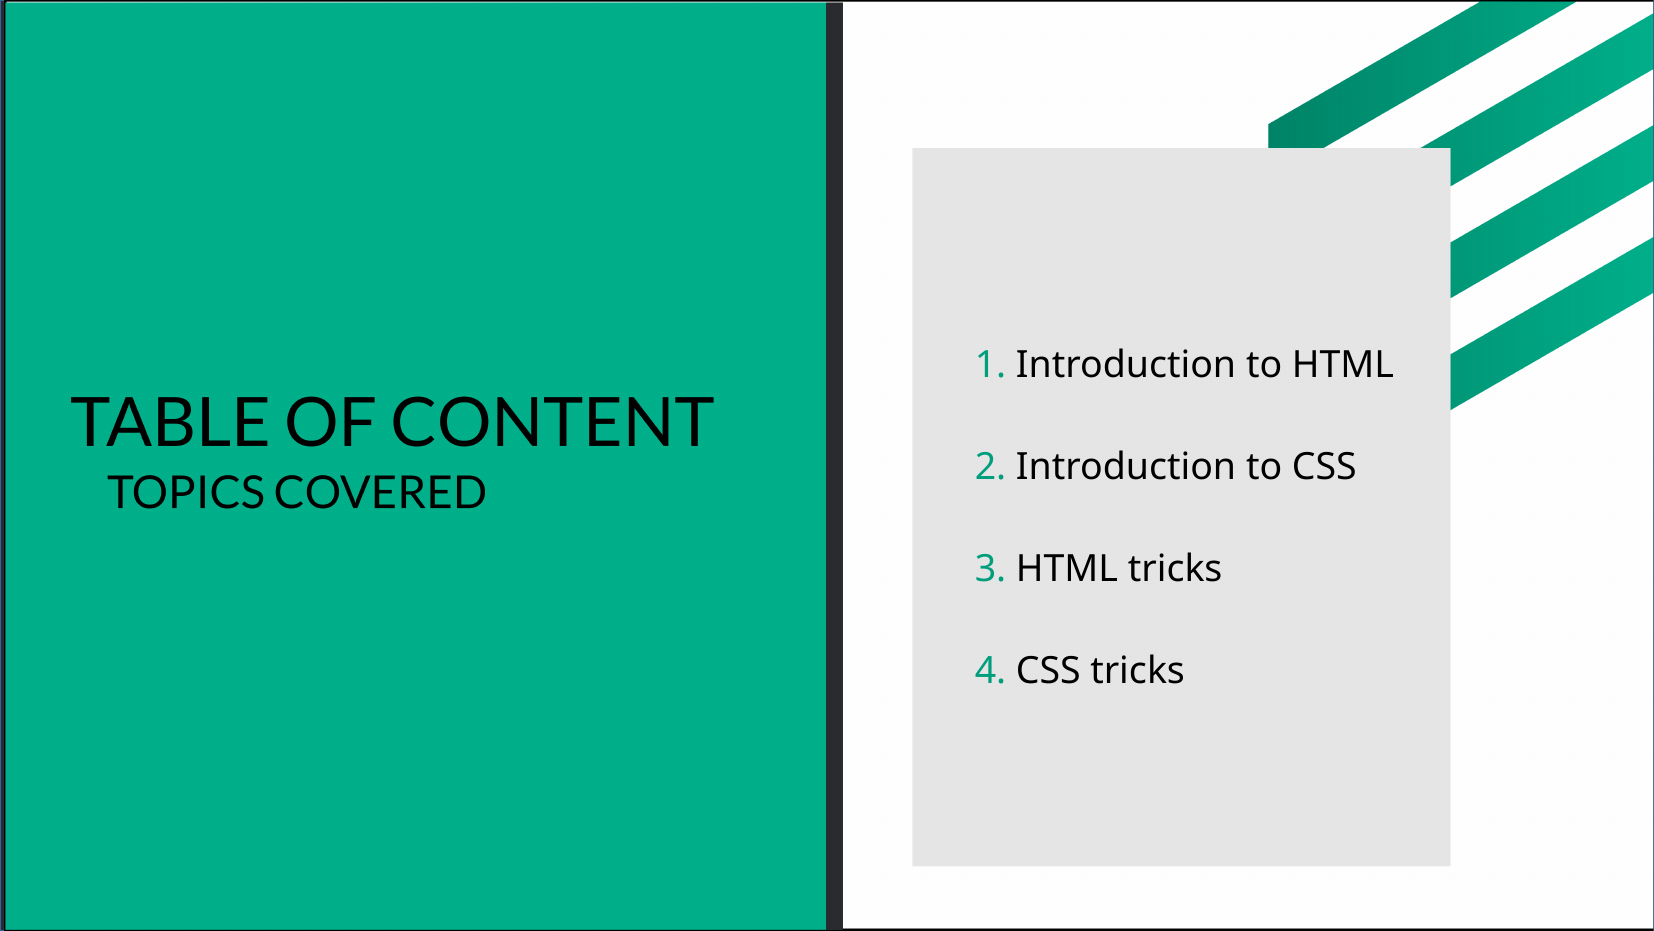

1. Introduction to HTML
2. Introduction to CSS
3. HTML tricks
4. CSS tricks